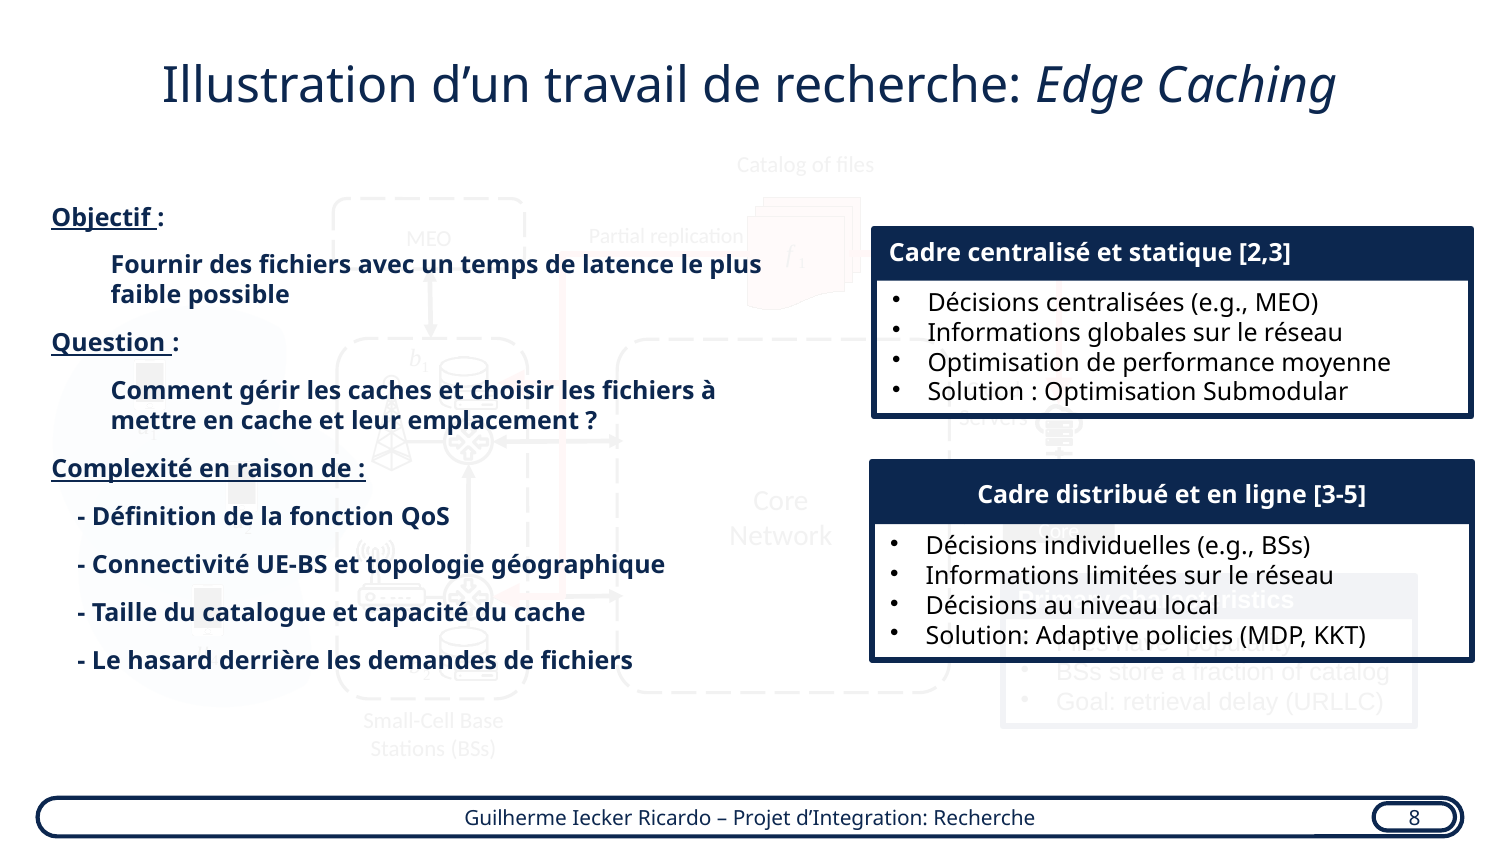

# Illustration d’un travail de recherche: Edge Caching
Catalog of files
Partial replication
Full provision
Objectif :
Fournir des fichiers avec un temps de latence le plus faible possible
Question :
Comment gérir les caches et choisir les fichiers à mettre en cache et leur emplacement ?
Complexité en raison de :
 - Définition de la fonction QoS
 - Connectivité UE-BS et topologie géographique
 - Taille du catalogue et capacité du cache
 - Le hasard derrière les demandes de fichiers
MEO
Décisions centralisées (e.g., MEO)
Informations globales sur le réseau
Optimisation de performance moyenne
Solution : Optimisation Submodular
Cadre centralisé et statique [2,3]
Cloud
Servers
Décisions individuelles (e.g., BSs)
Informations limitées sur le réseau
Décisions au niveau local
Solution: Adaptive policies (MDP, KKT)
Cadre distribué et en ligne [3-5]
Core
Network
Internet’s
Core
Files have “popularity”
BSs store a fraction of catalog
Goal: retrieval delay (URLLC)
Primary characteristics
Small-Cell Base Stations (BSs)
Guilherme Iecker Ricardo – Projet d’Integration: Recherche
8